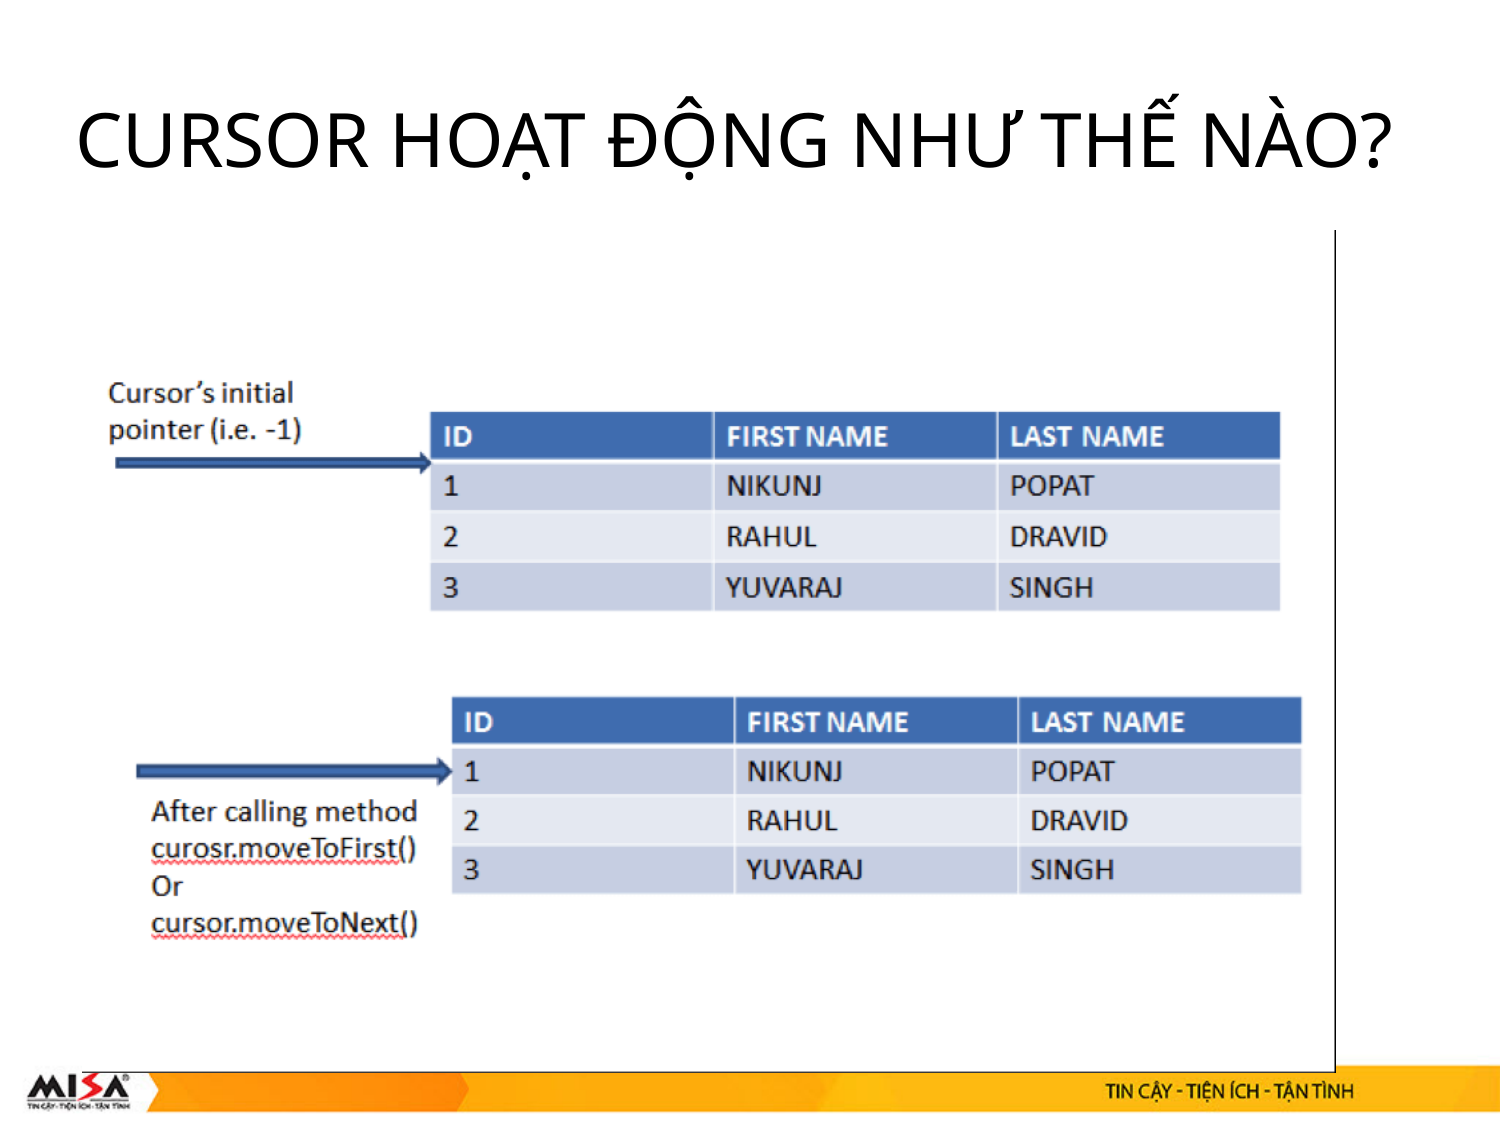

# CURSOR HOẠT ĐỘNG NHƯ THẾ NÀO?